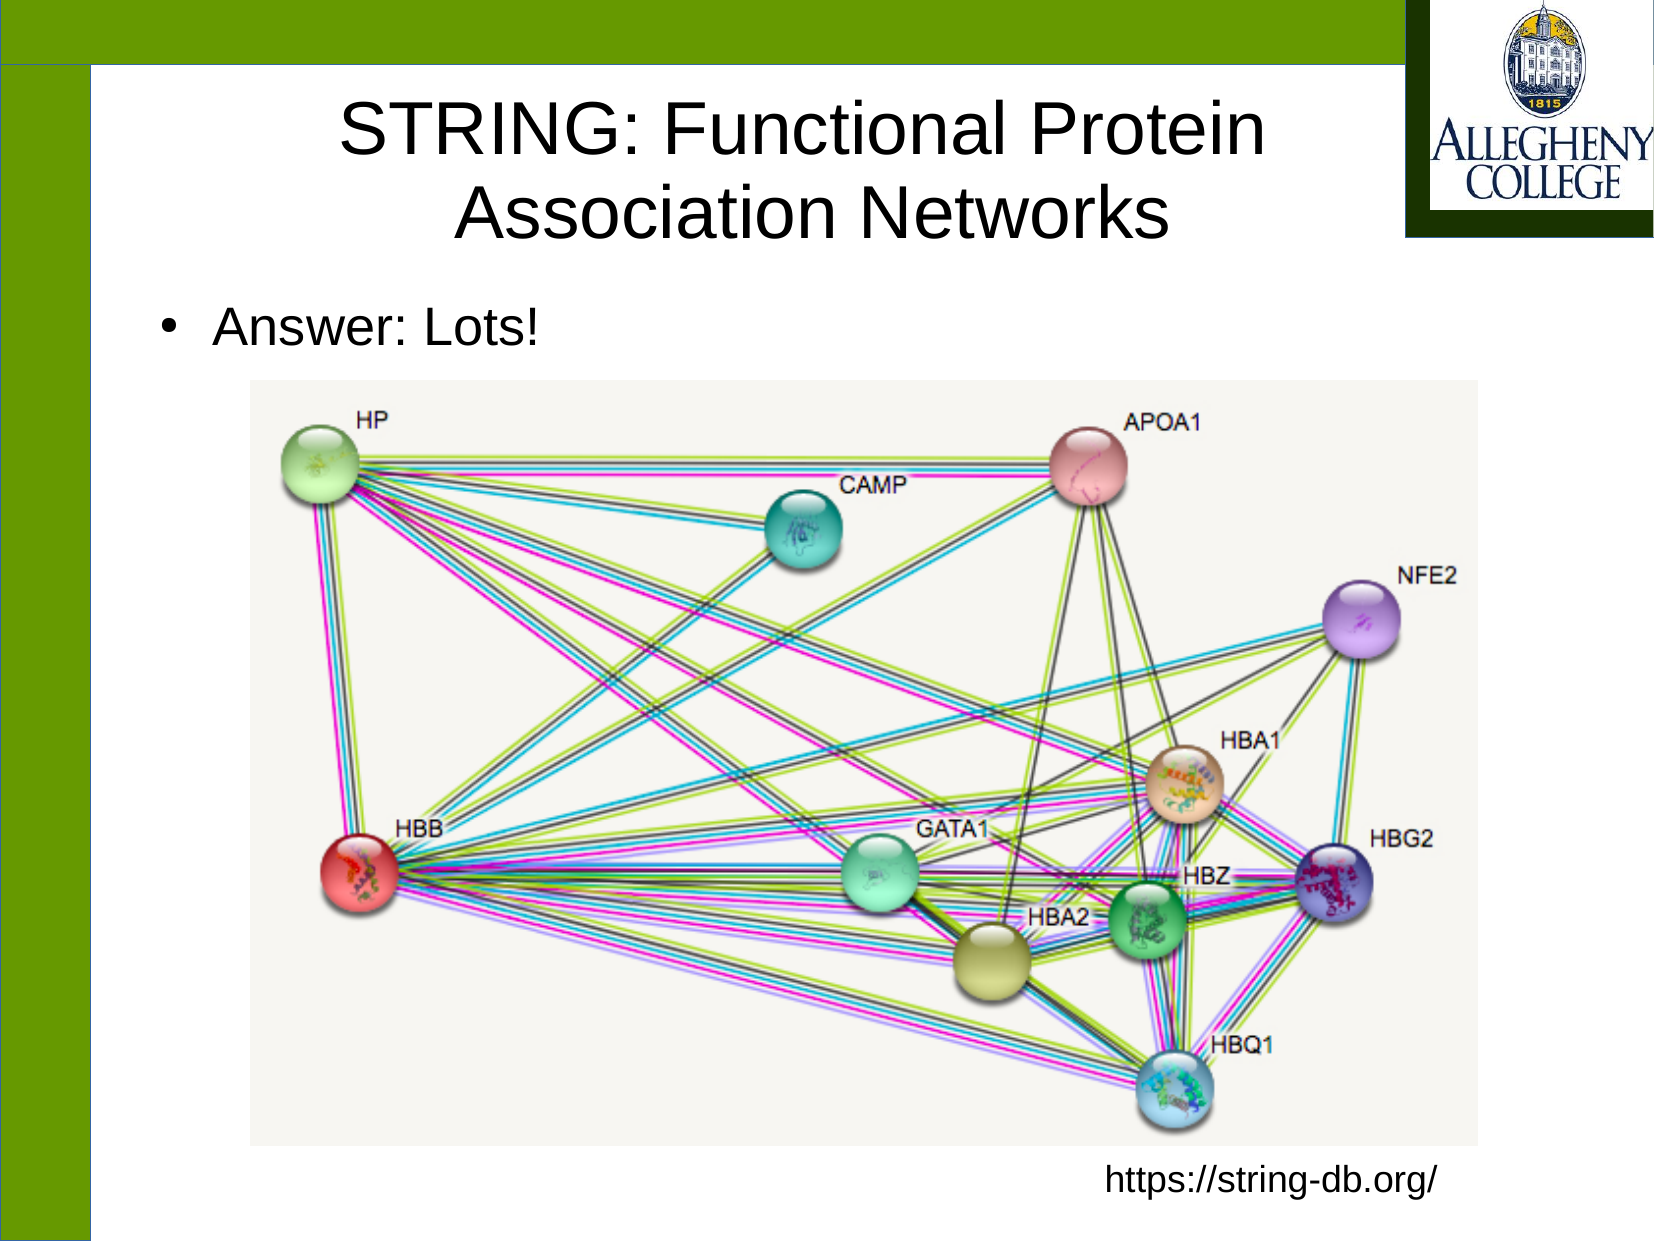

STRING: Functional Protein
Association Networks
# Answer: Lots!
https://string-db.org/